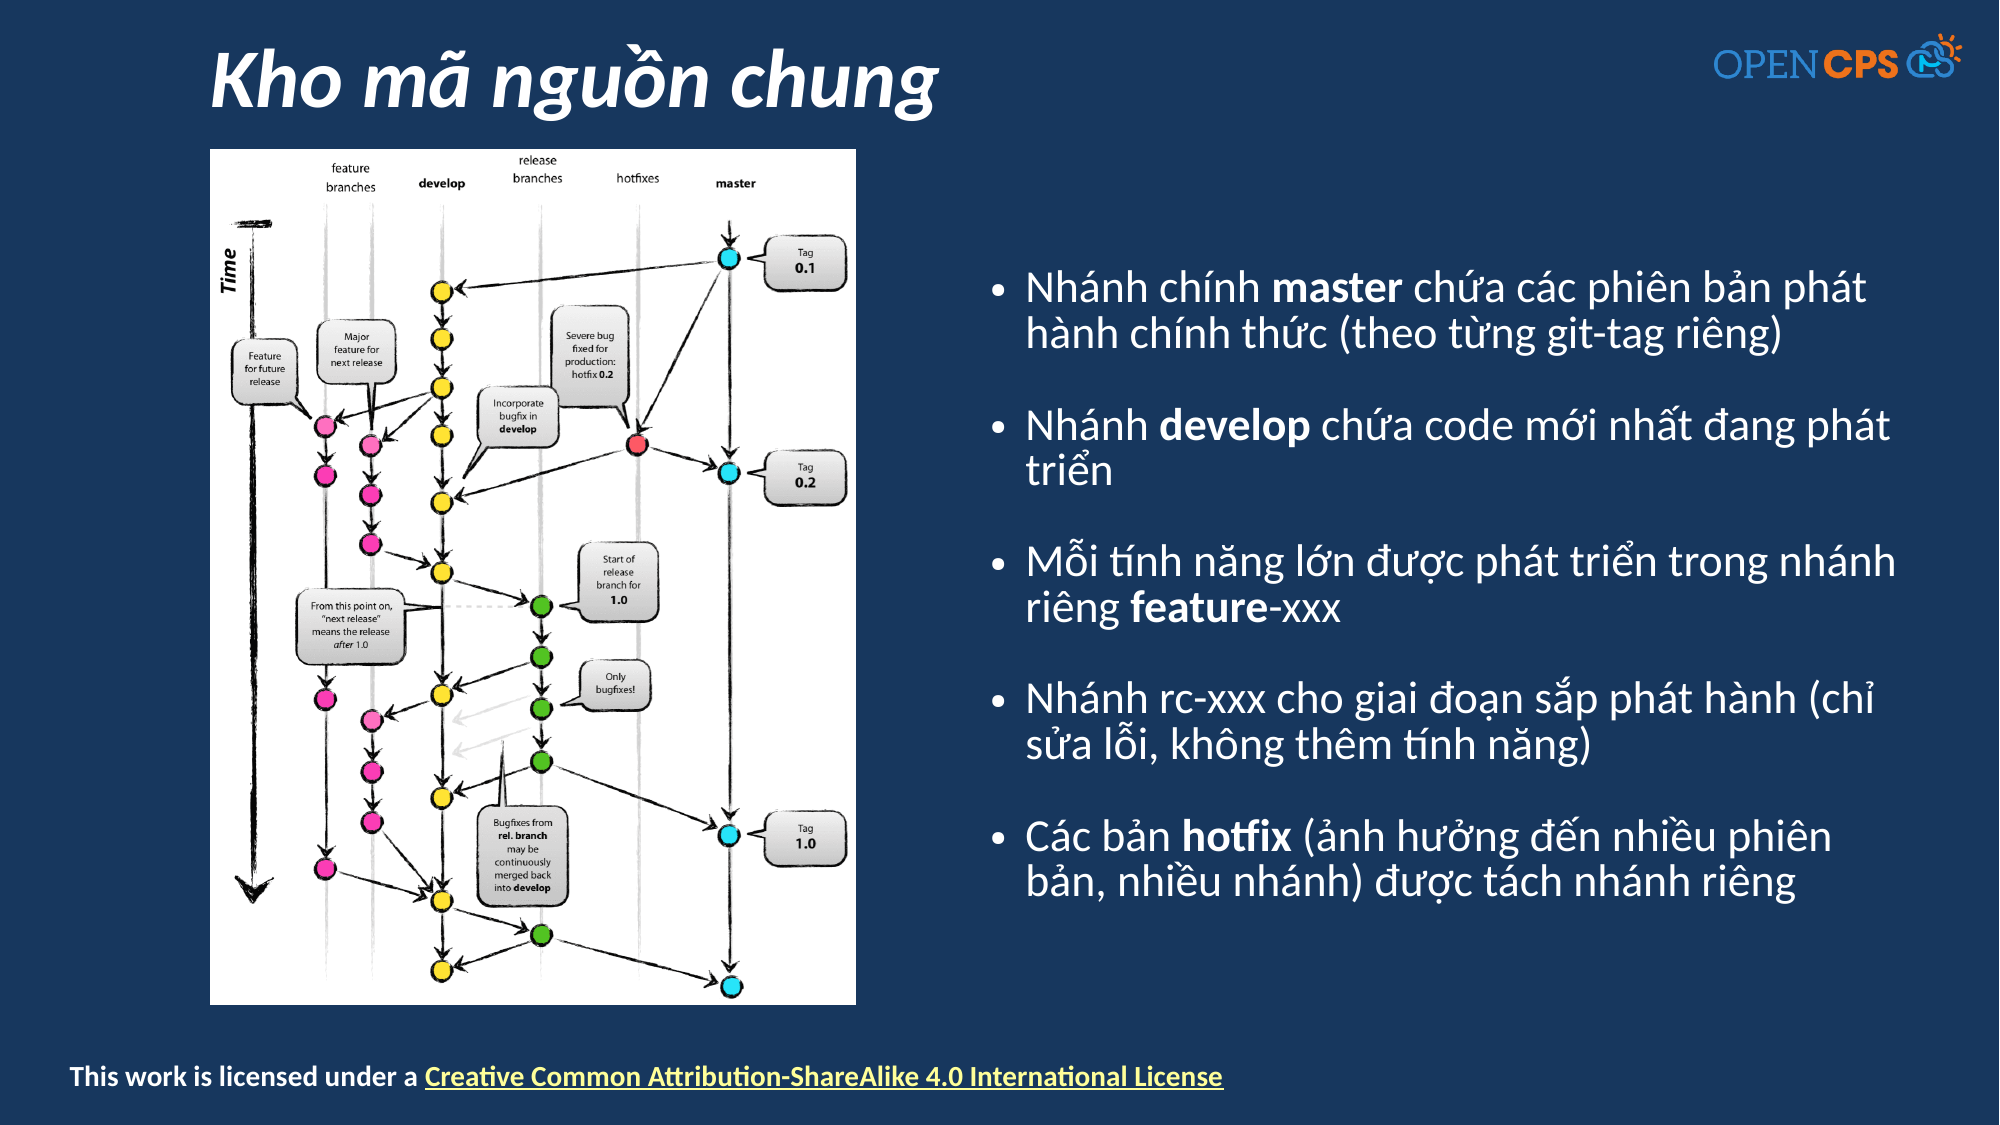

Kho mã nguồn chung
Nhánh chính master chứa các phiên bản phát hành chính thức (theo từng git-tag riêng)
Nhánh develop chứa code mới nhất đang phát triển
Mỗi tính năng lớn được phát triển trong nhánh riêng feature-xxx
Nhánh rc-xxx cho giai đoạn sắp phát hành (chỉ sửa lỗi, không thêm tính năng)
Các bản hotfix (ảnh hưởng đến nhiều phiên bản, nhiều nhánh) được tách nhánh riêng
This work is licensed under a Creative Common Attribution-ShareAlike 4.0 International License